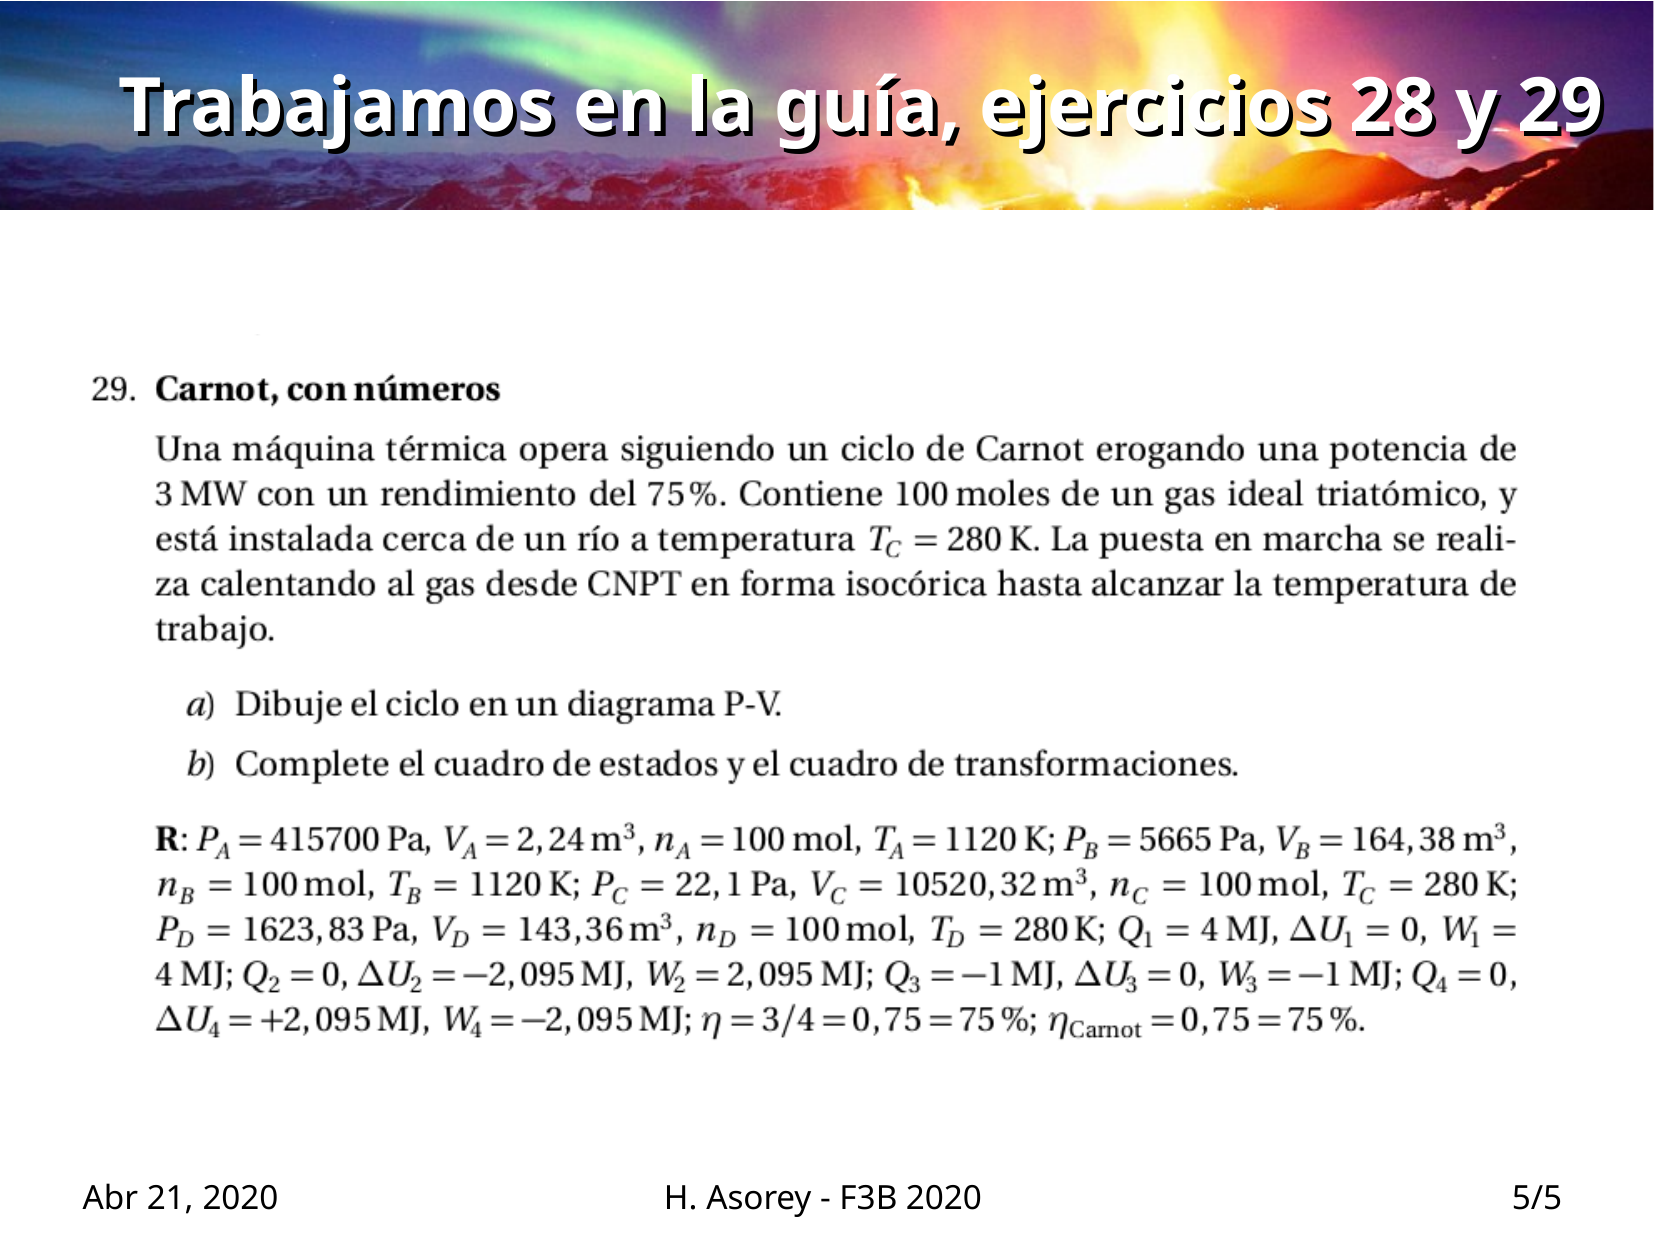

# Trabajamos en la guía, ejercicios 28 y 29
Abr 21, 2020
H. Asorey - F3B 2020
5